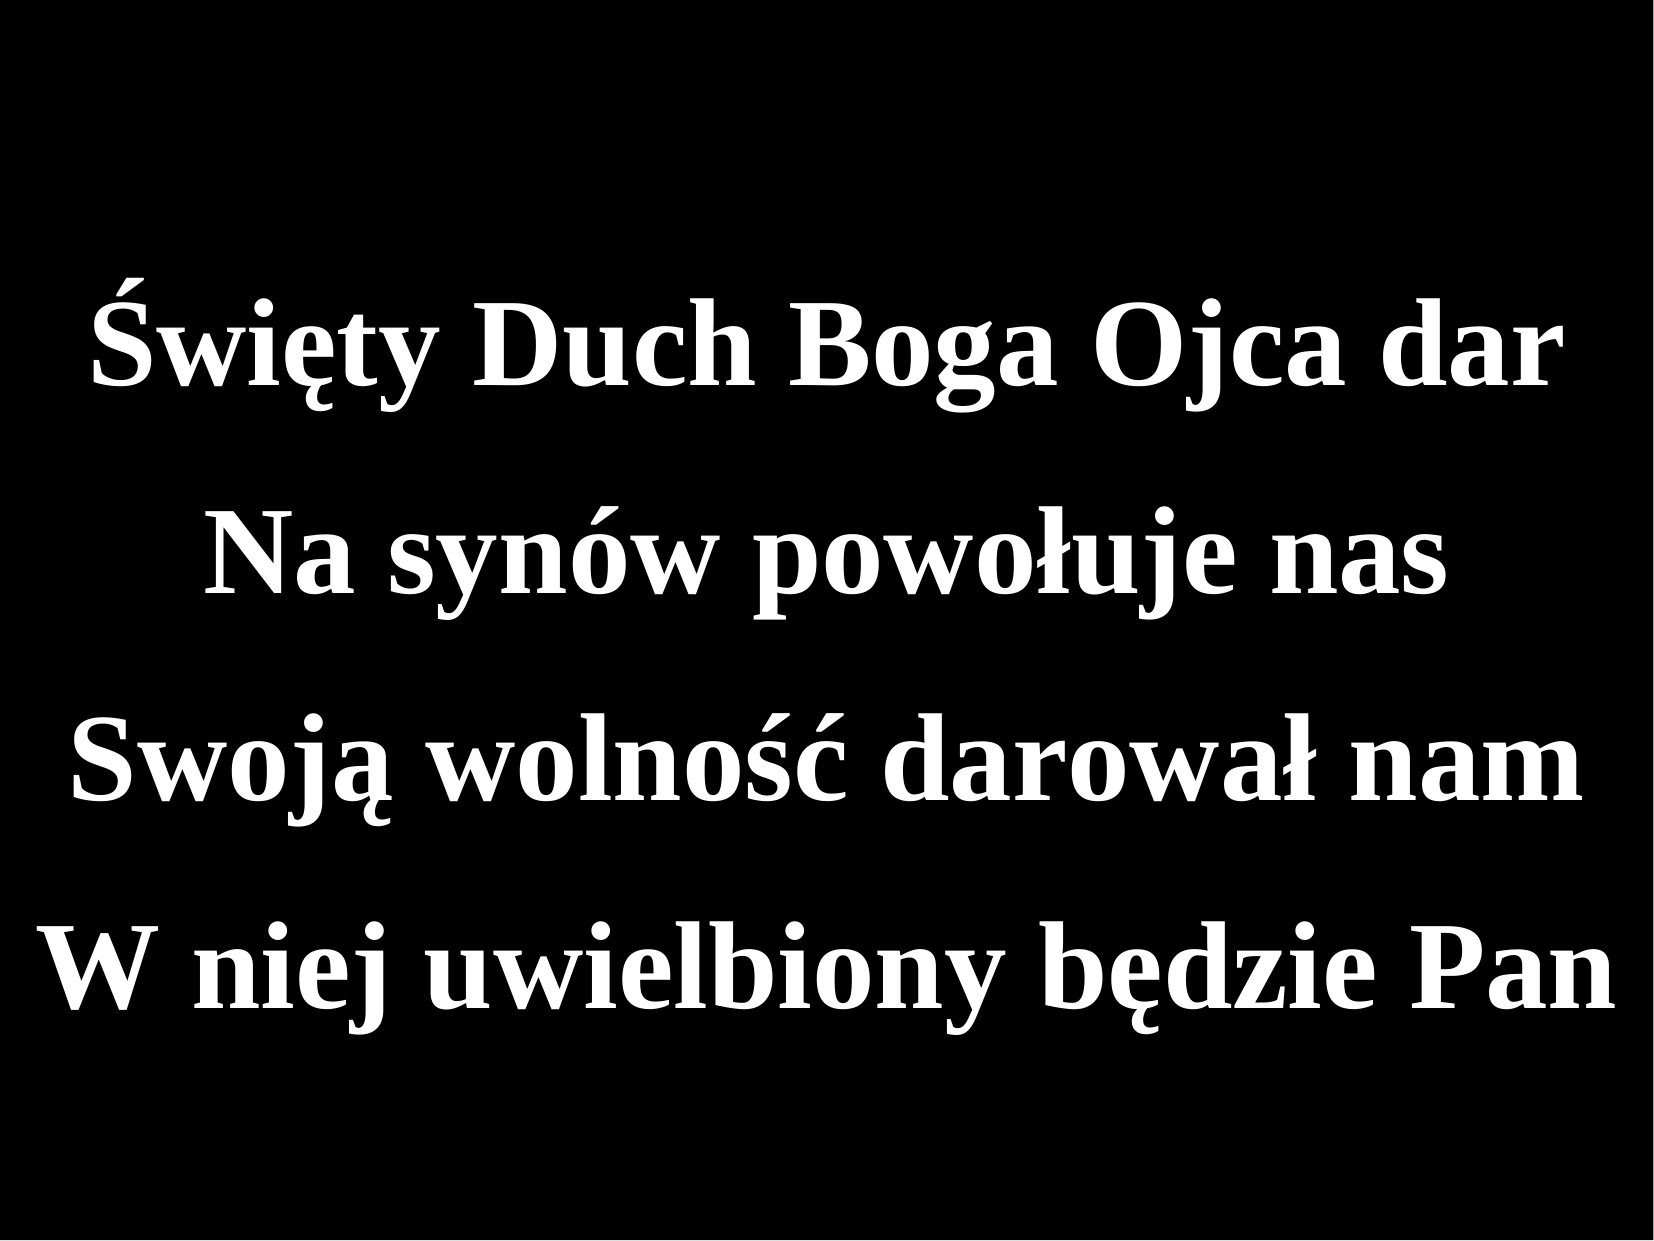

# Święty Duch Boga Ojca dar Na synów powołuje nas Swoją wolność darował nam W niej uwielbiony będzie Pan